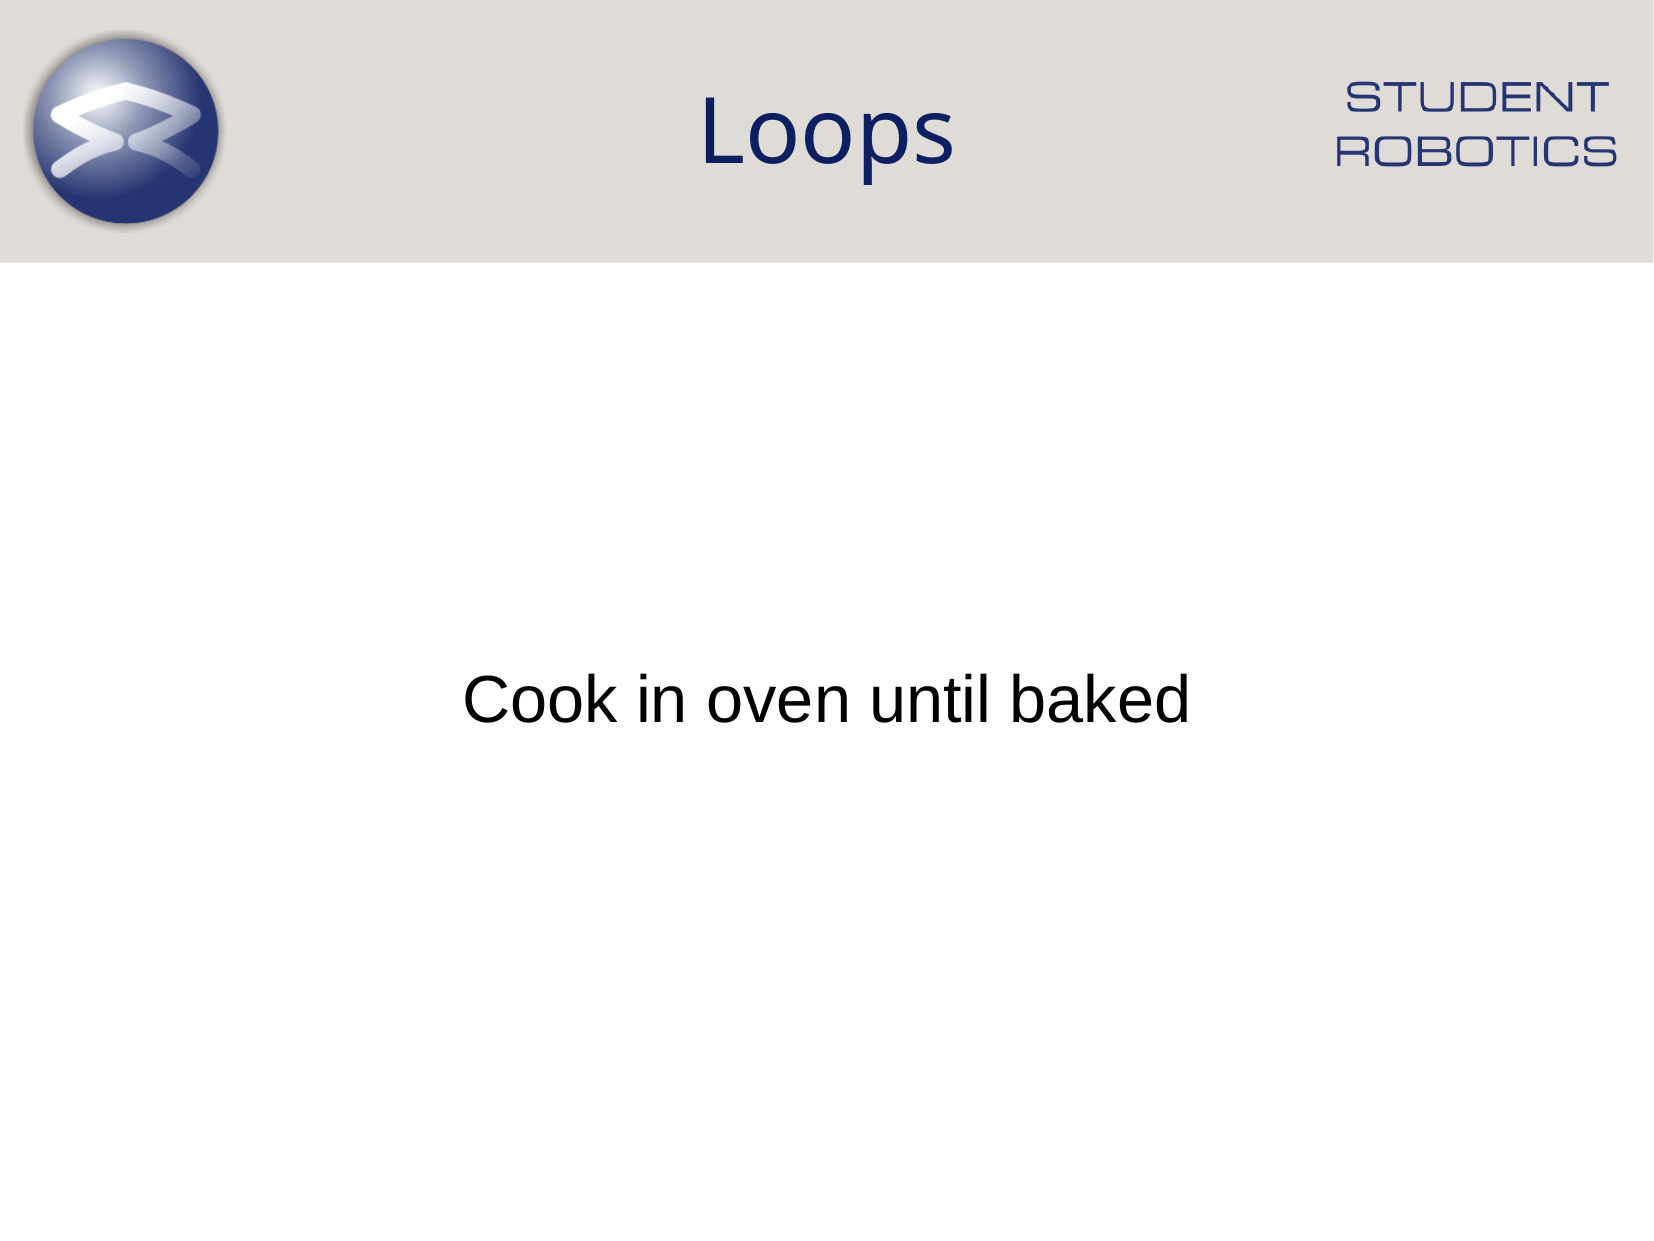

# Loops
Cook in oven until baked